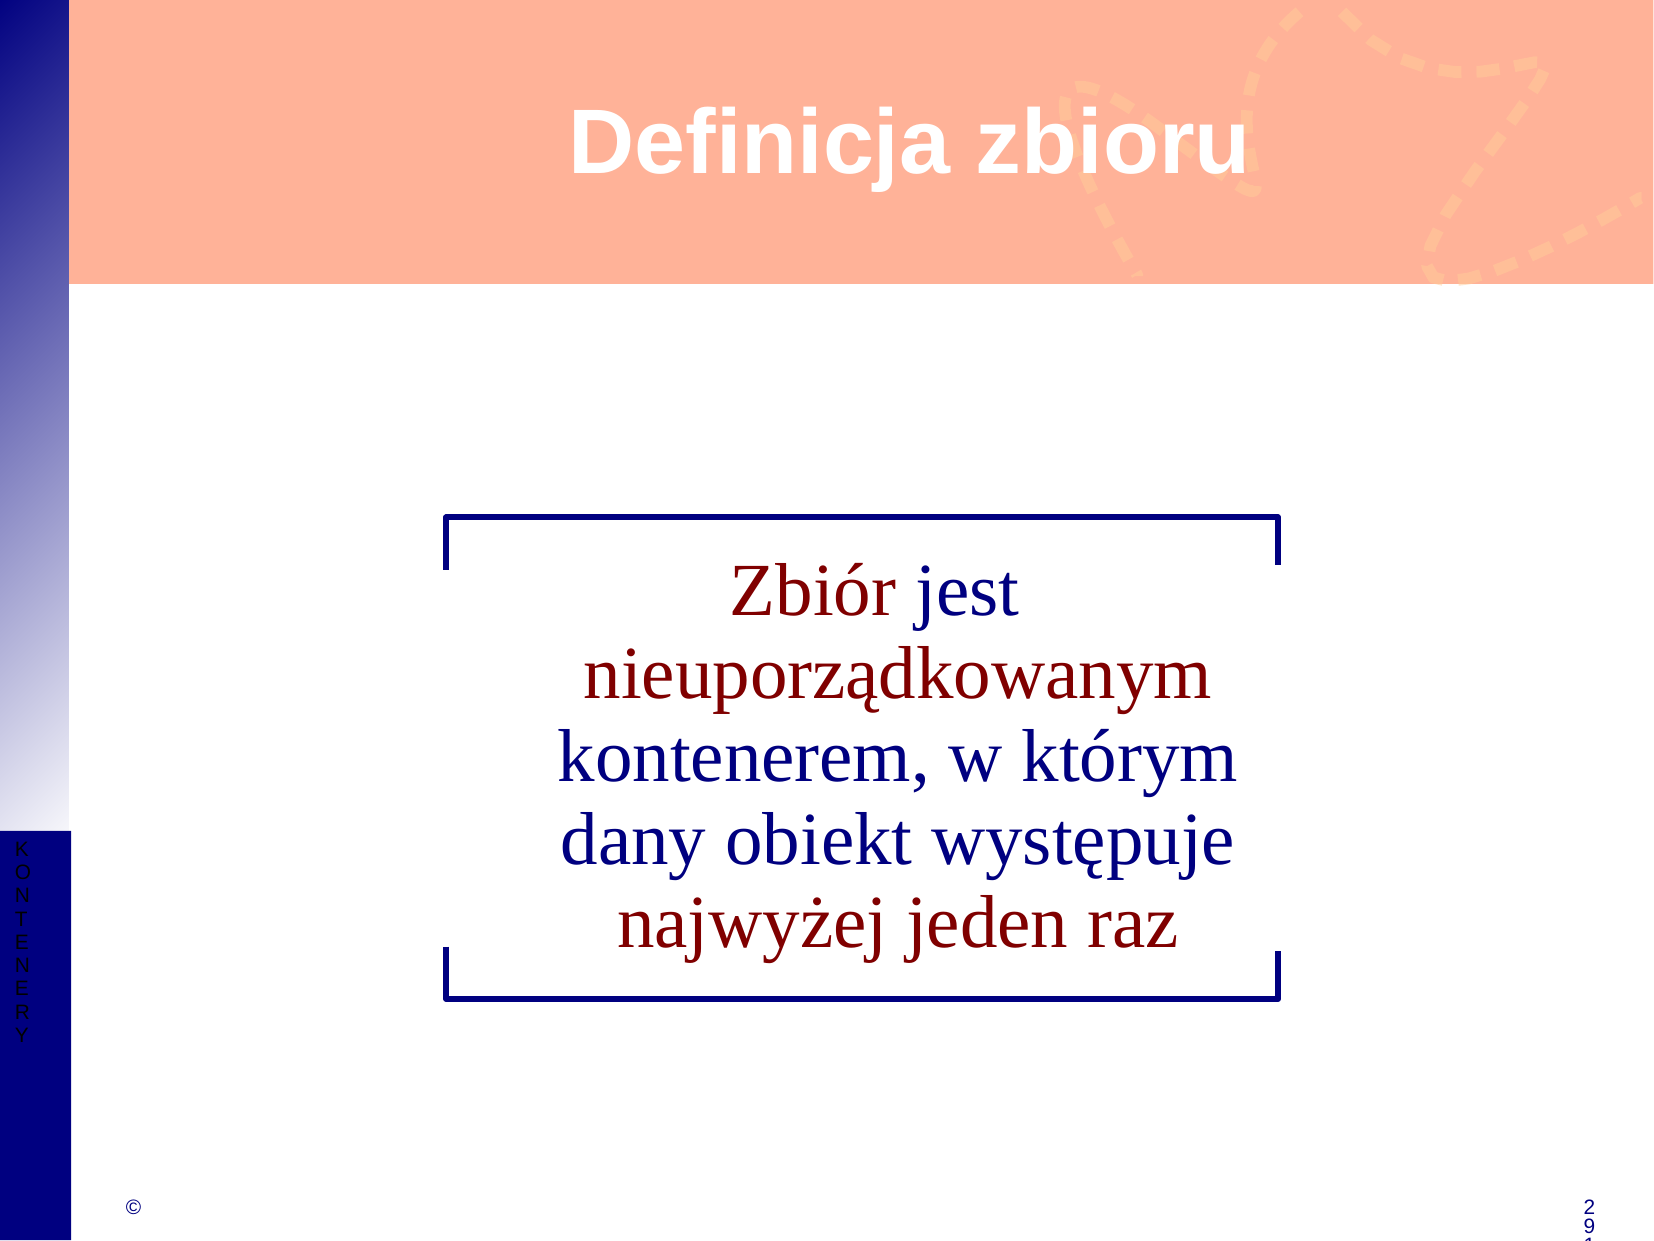

# Definicja zbioru
Zbiór jest nieuporządkowanym kontenerem, w którym dany obiekt występuje najwyżej jeden raz
K
O
N
T
E
N
E
R
Y